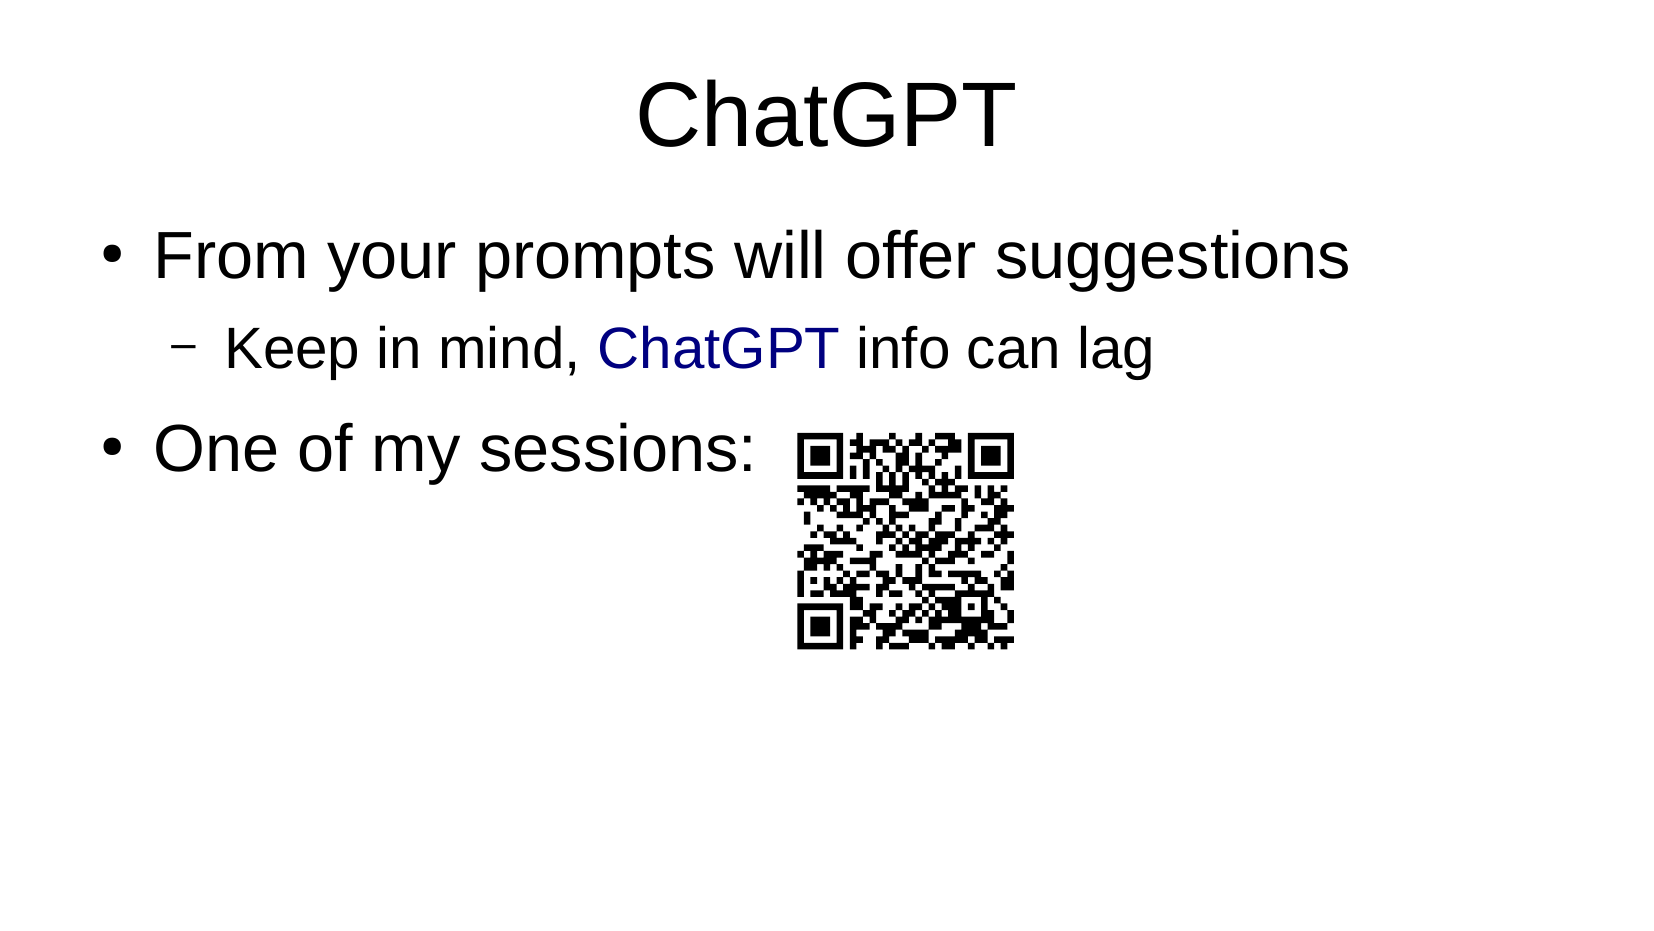

# ChatGPT
From your prompts will offer suggestions
Keep in mind, ChatGPT info can lag
One of my sessions: